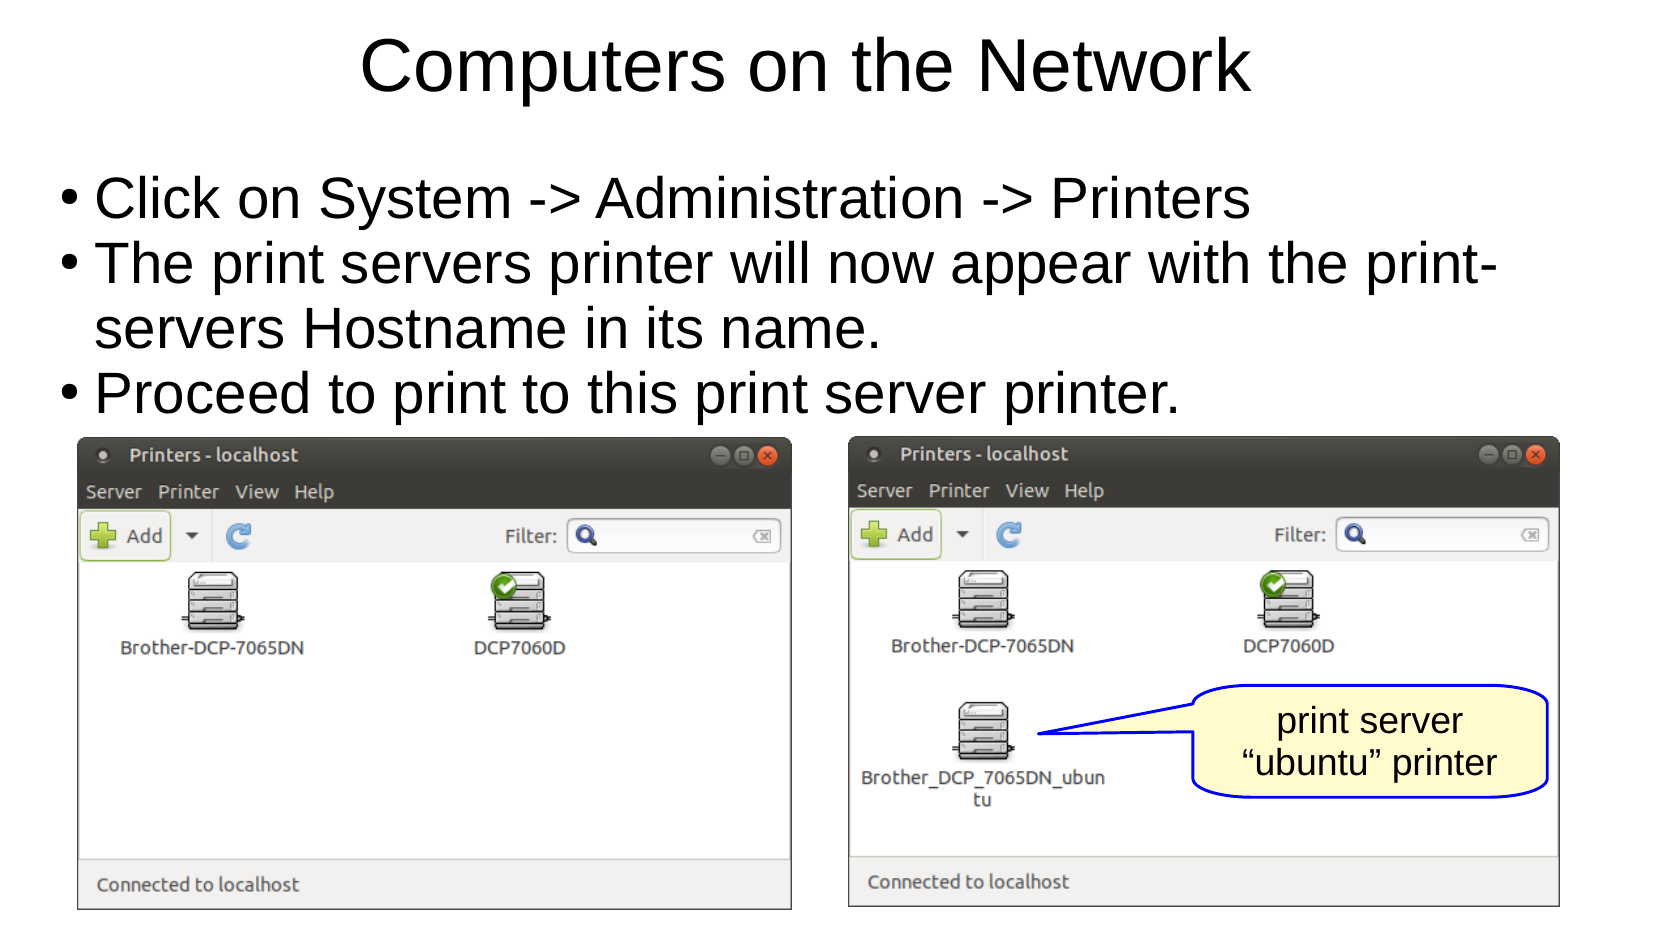

# Computers on the Network
Click on System -> Administration -> Printers
The print servers printer will now appear with the print-servers Hostname in its name.
Proceed to print to this print server printer.
print server “ubuntu” printer